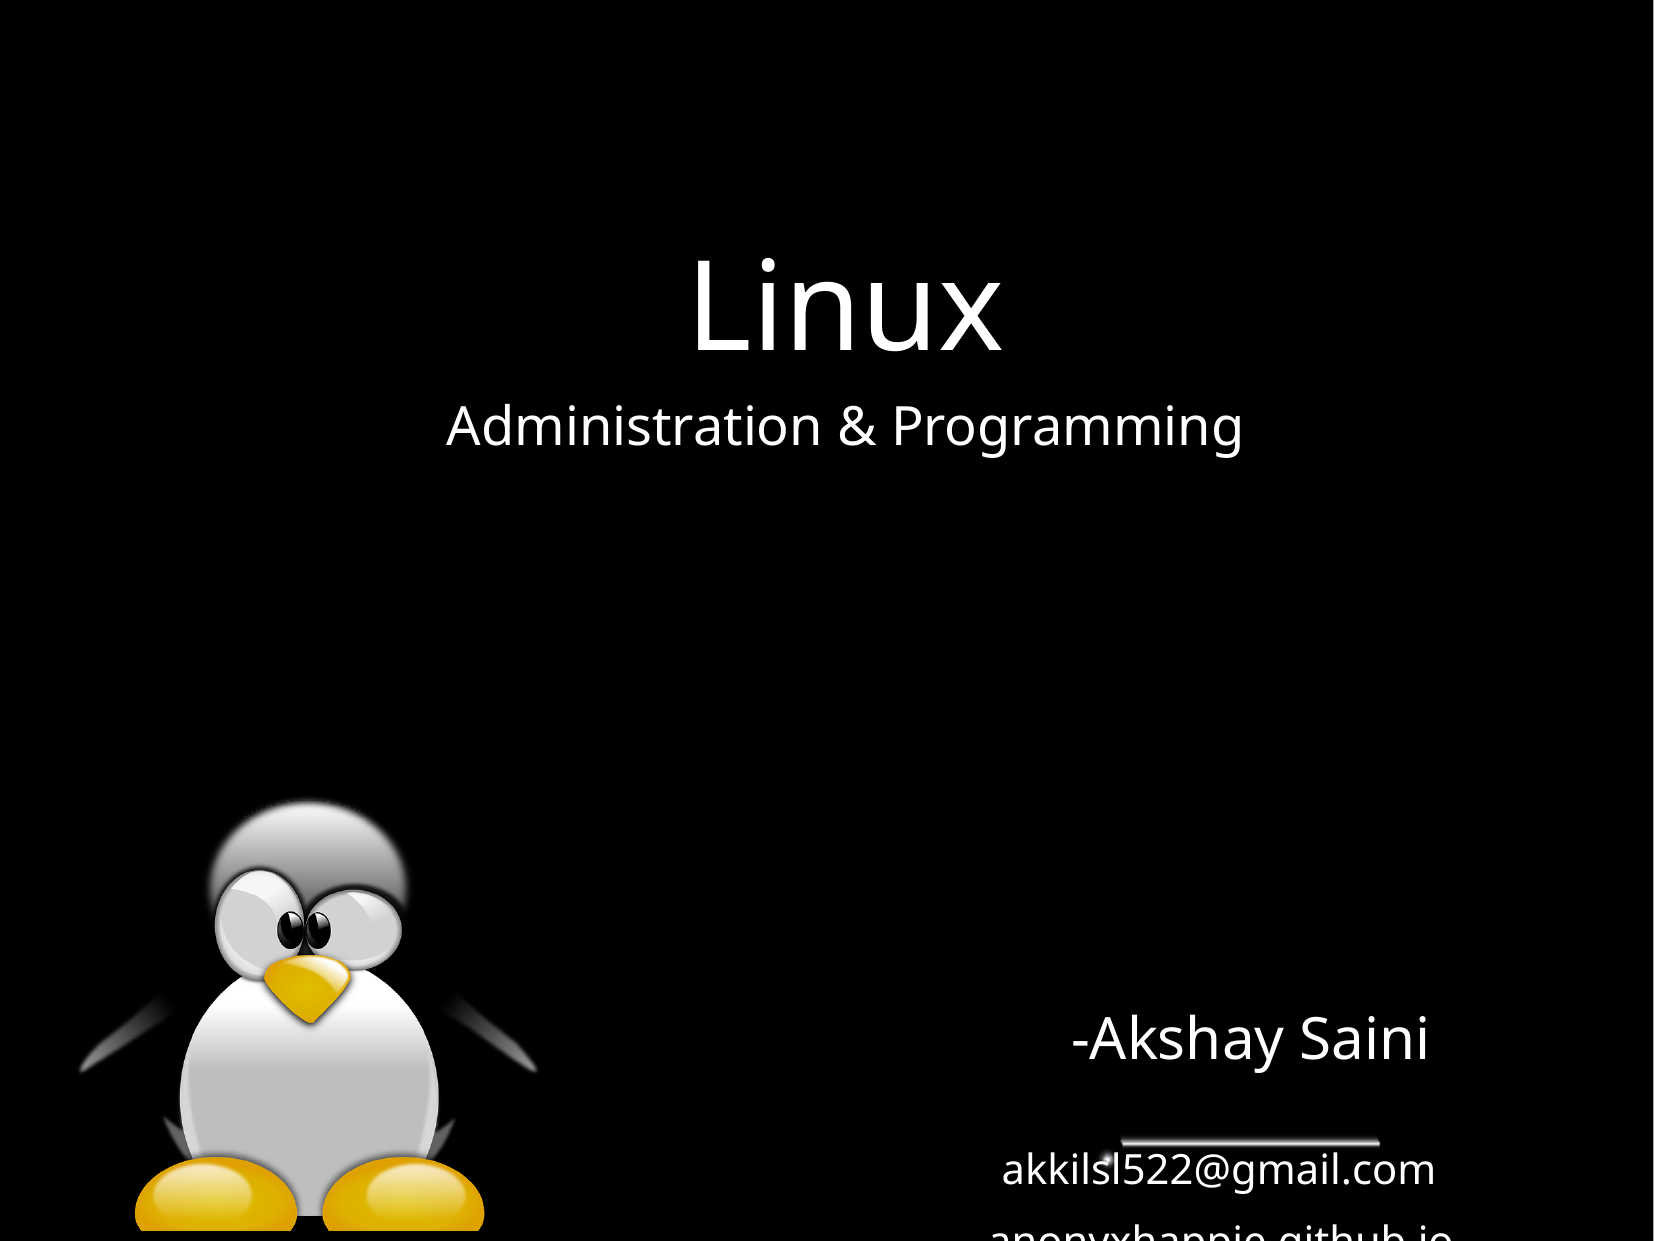

# Linux Administration & Programming -Akshay Saini akkilsl522@gmail.com anonyxhappie.github.io